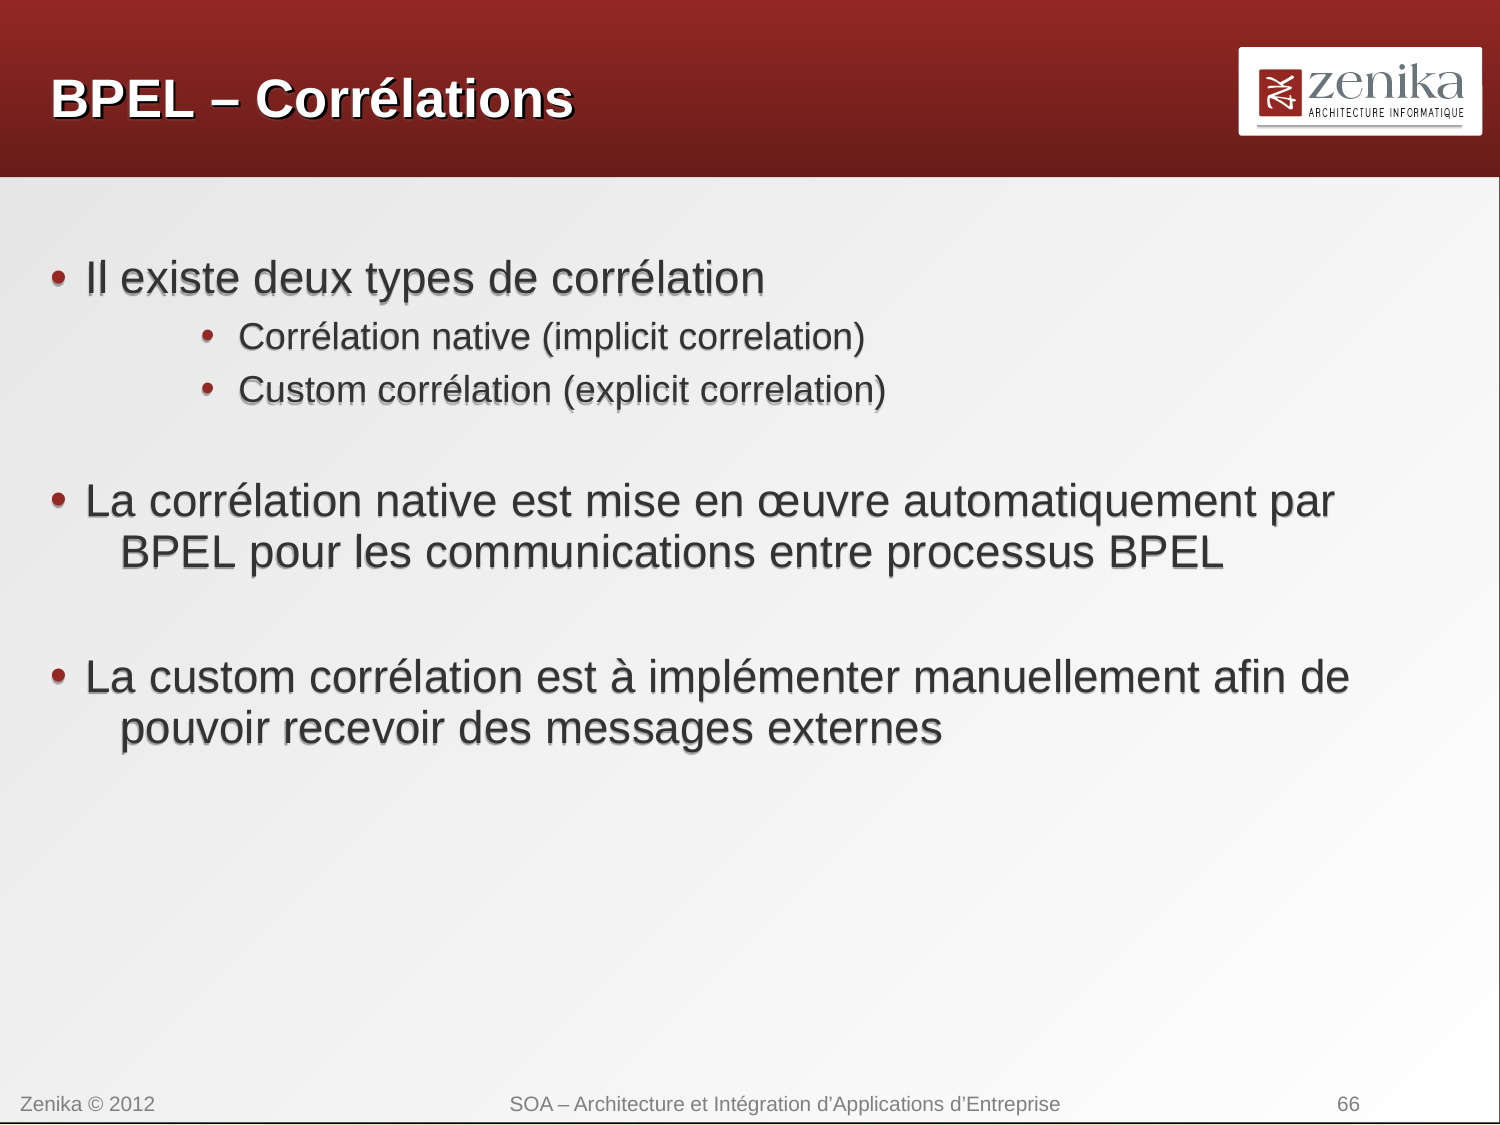

# BPEL – Corrélations
Il existe deux types de corrélation
Corrélation native (implicit correlation)
Custom corrélation (explicit correlation)
La corrélation native est mise en œuvre automatiquement par BPEL pour les communications entre processus BPEL
La custom corrélation est à implémenter manuellement afin de pouvoir recevoir des messages externes